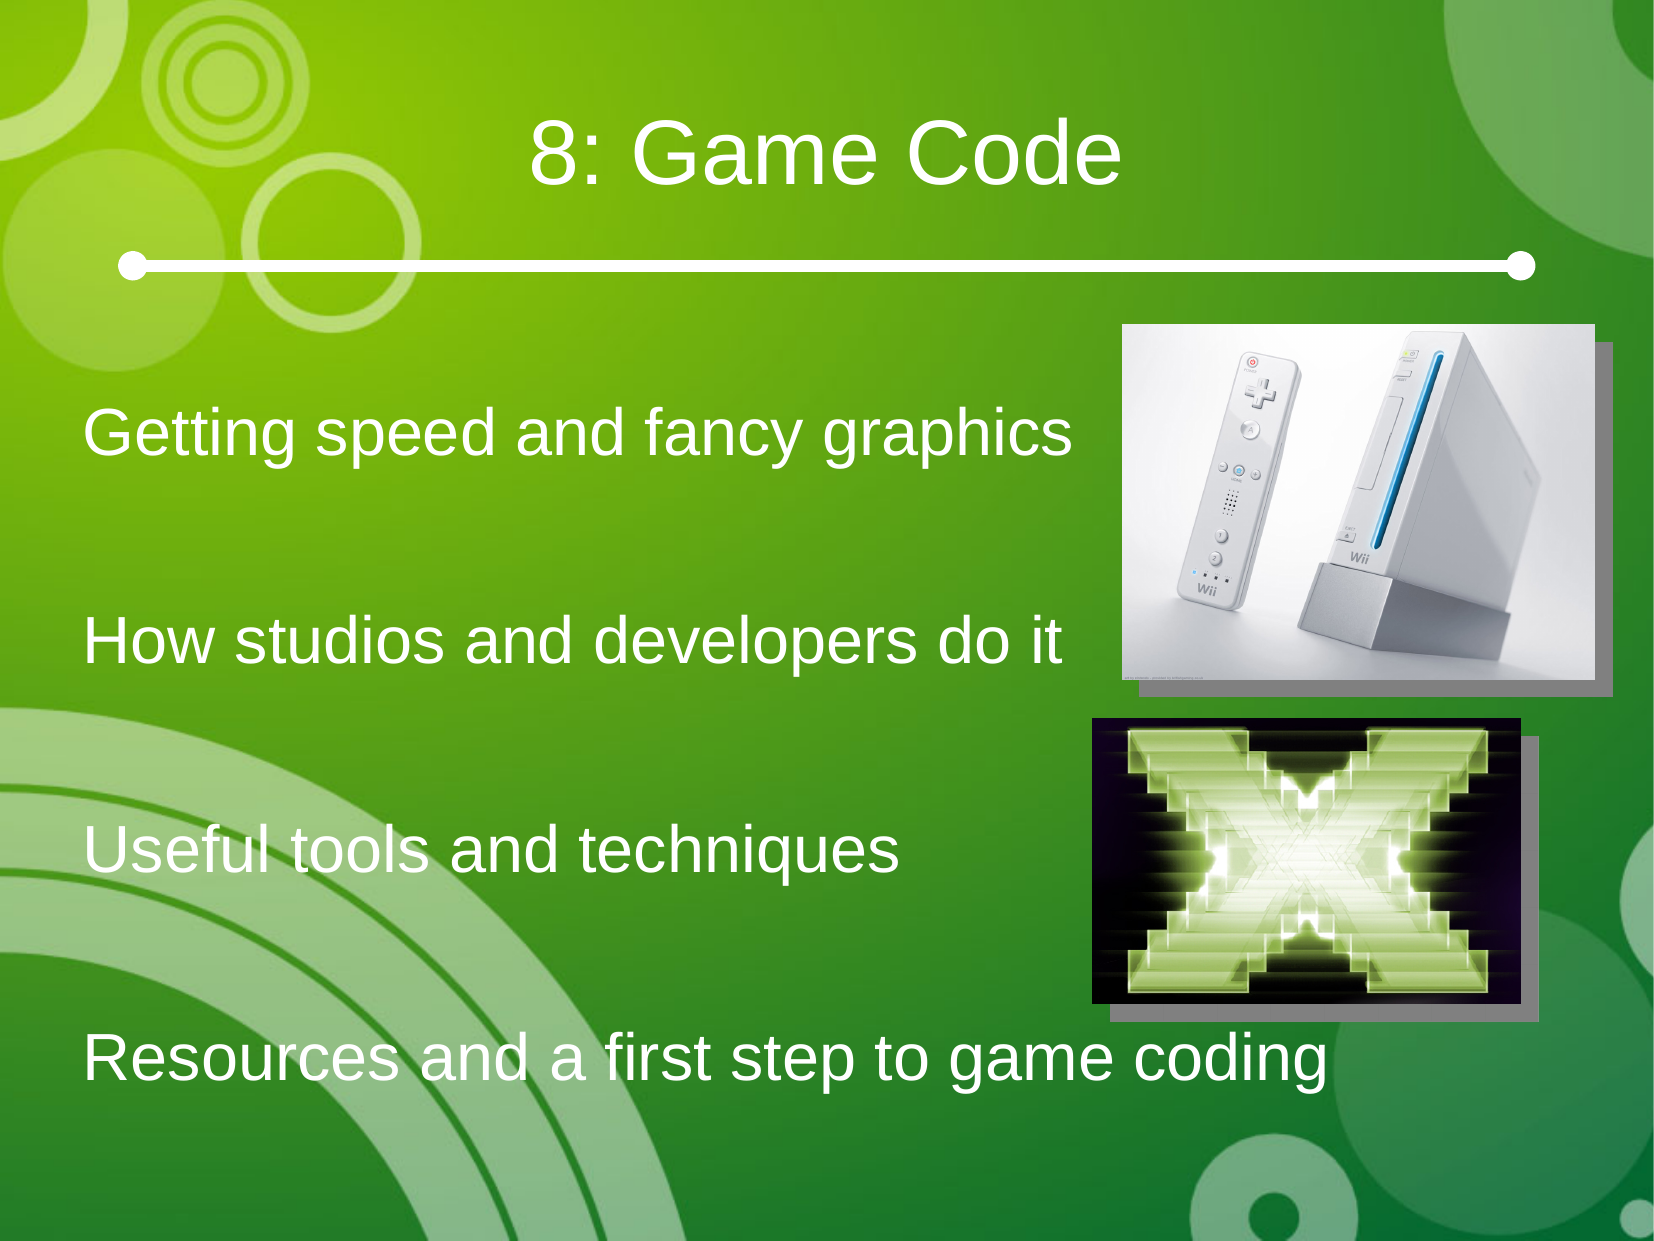

# 8: Game Code
Getting speed and fancy graphics
How studios and developers do it
Useful tools and techniques
Resources and a first step to game coding